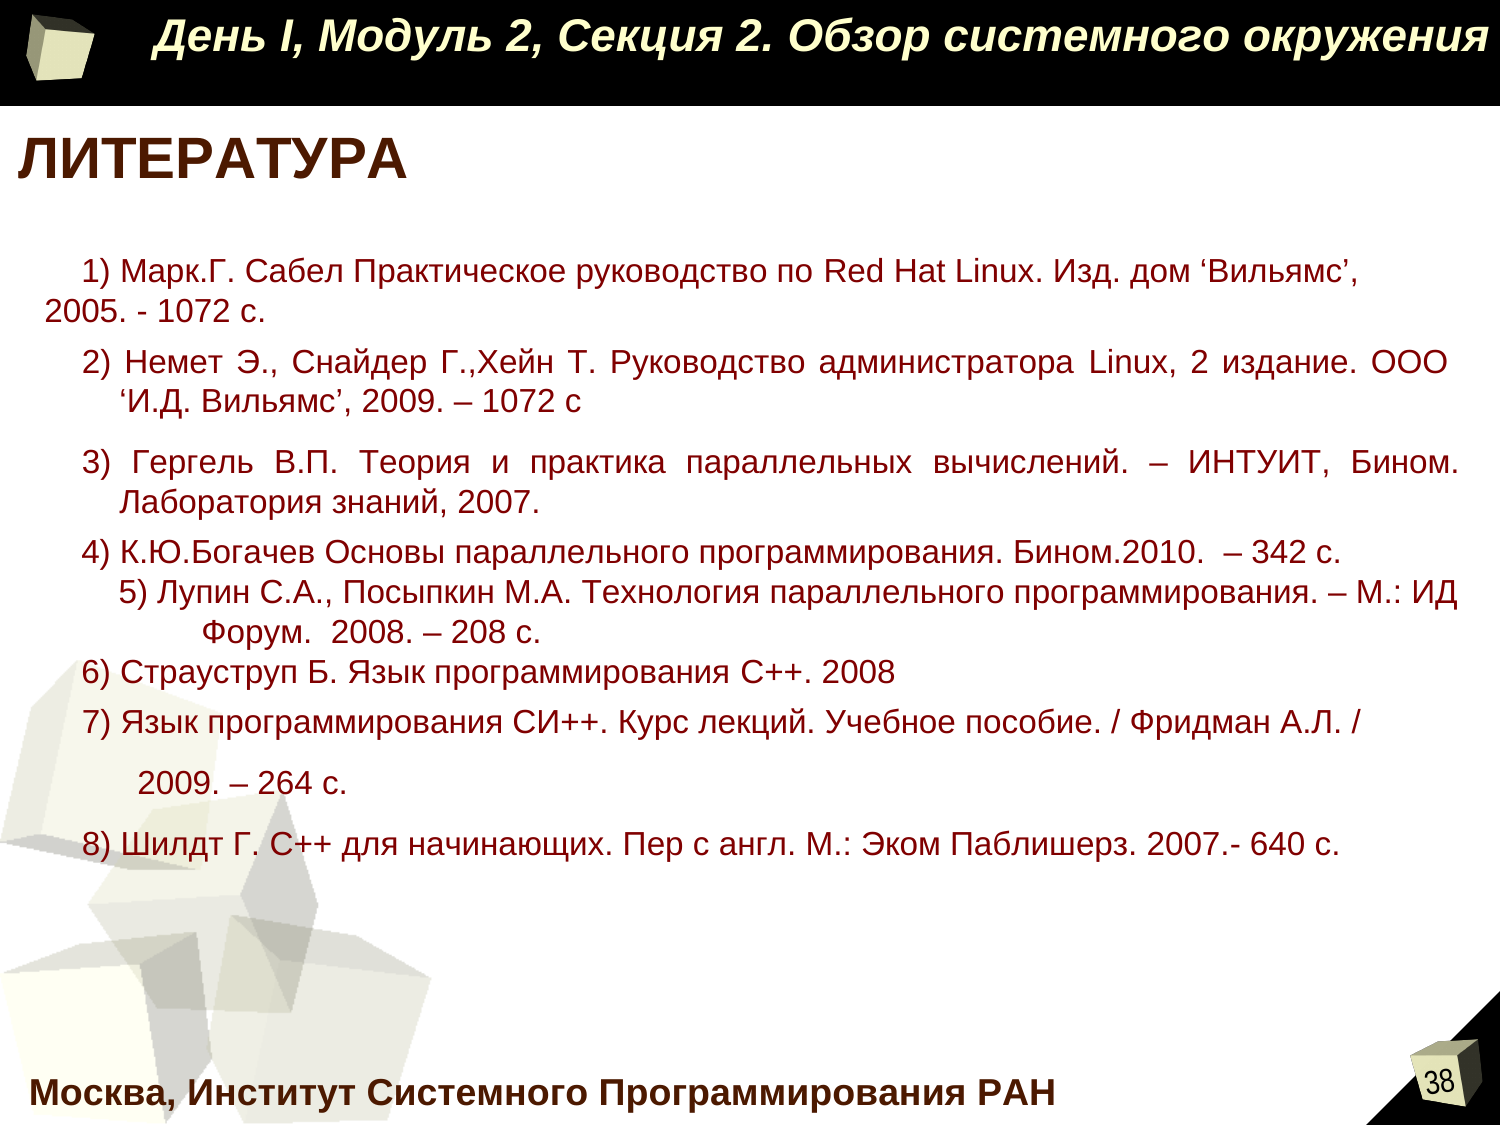

ЛИТЕРАТУРА
 1) Марк.Г. Сабел Практическое руководство по Red Hat Linux. Изд. дом ‘Вильямс’, 2005. - 1072 c.
2) Немет Э., Снайдер Г.,Хейн Т. Руководство администратора Linux, 2 издание. ООО ‘И.Д. Вильямс’, 2009. – 1072 с
3) Гергель В.П. Теория и практика параллельных вычислений. – ИНТУИТ, Бином. Лаборатория знаний, 2007.
 4) К.Ю.Богачев Основы параллельного программирования. Бином.2010. – 342 с.
 5) Лупин С.А., Посыпкин М.А. Технология параллельного программирования. – М.: ИД Форум. 2008. – 208 с.
6) Страуструп Б. Язык программирования C++. 2008
7) Язык программирования СИ++. Курс лекций. Учебное пособие. / Фридман А.Л. /
 2009. – 264 с.
8) Шилдт Г. C++ для начинающих. Пер с англ. М.: Эком Паблишерз. 2007.- 640 с.